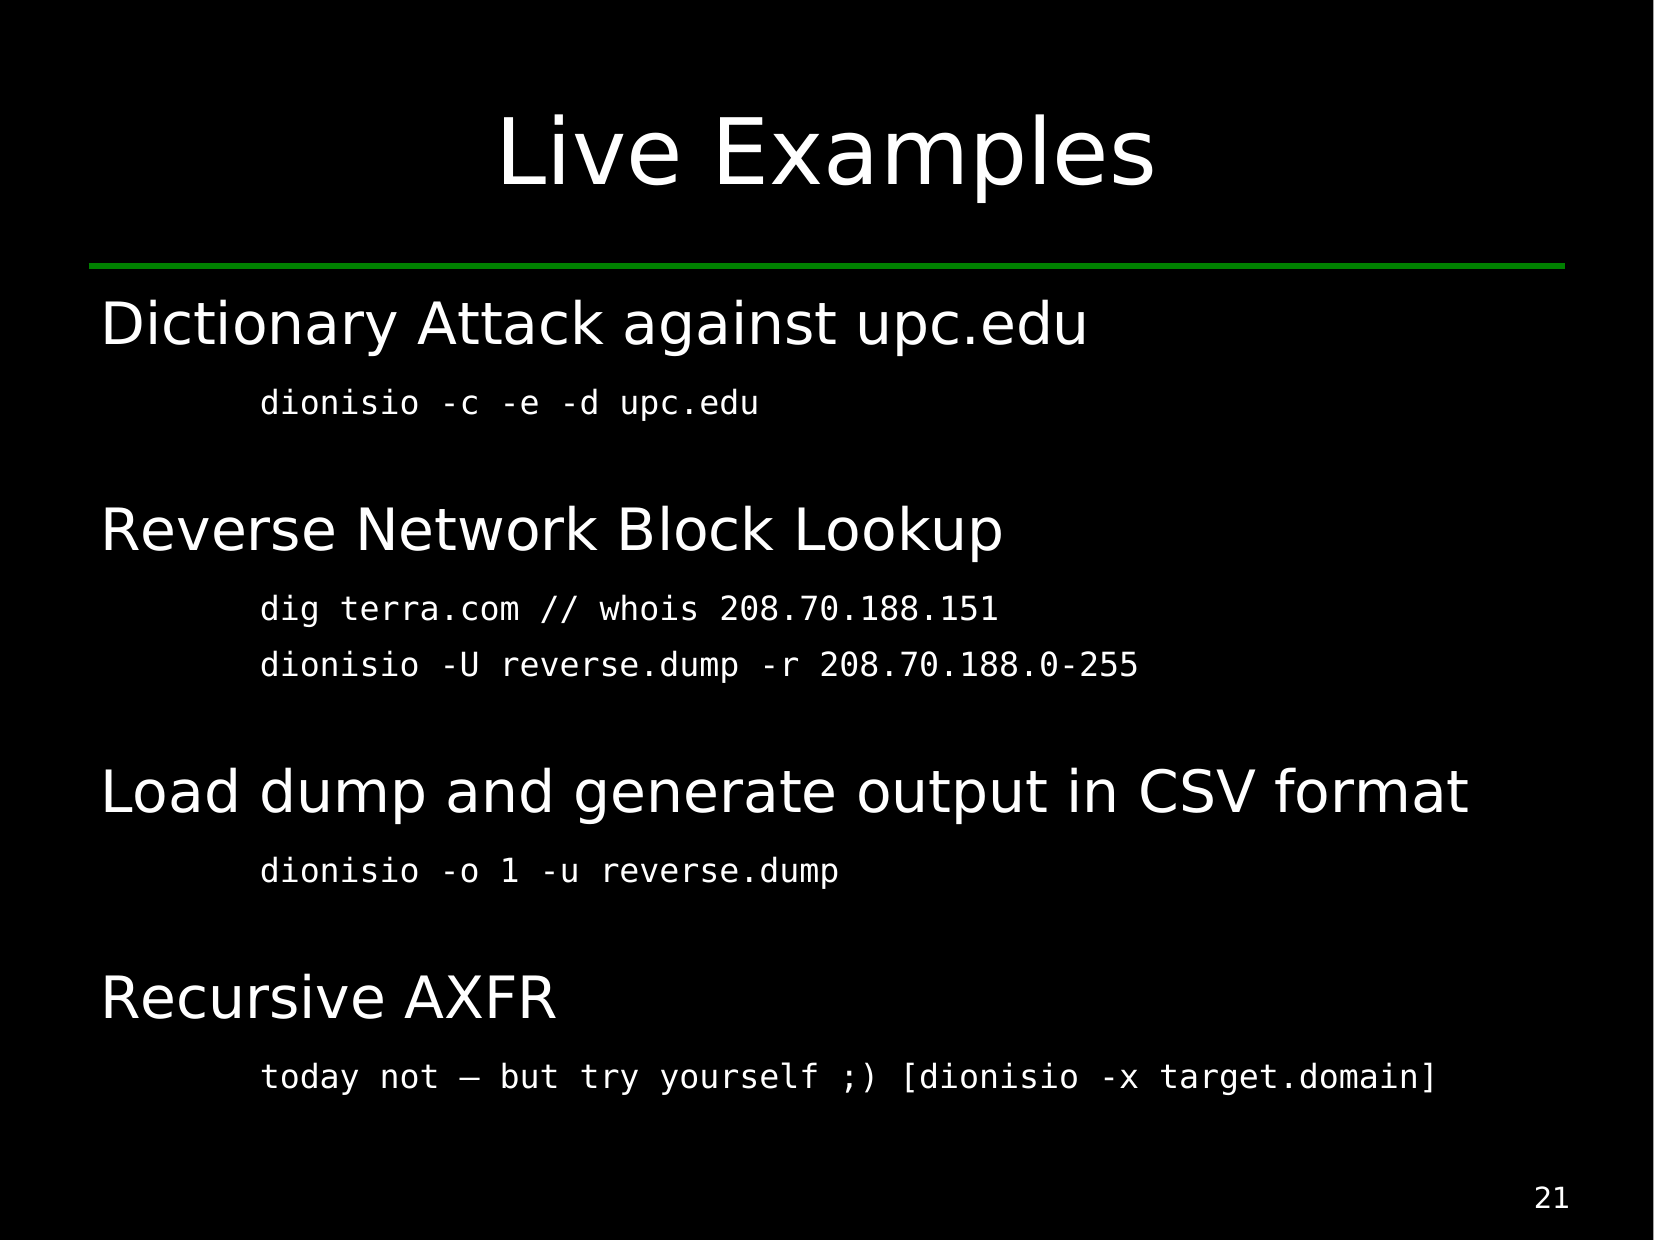

# Live Examples
Dictionary Attack against upc.edu
dionisio -c -e -d upc.edu
Reverse Network Block Lookup
dig terra.com // whois 208.70.188.151
dionisio -U reverse.dump -r 208.70.188.0-255
Load dump and generate output in CSV format
dionisio -o 1 -u reverse.dump
Recursive AXFR
today not – but try yourself ;) [dionisio -x target.domain]
21